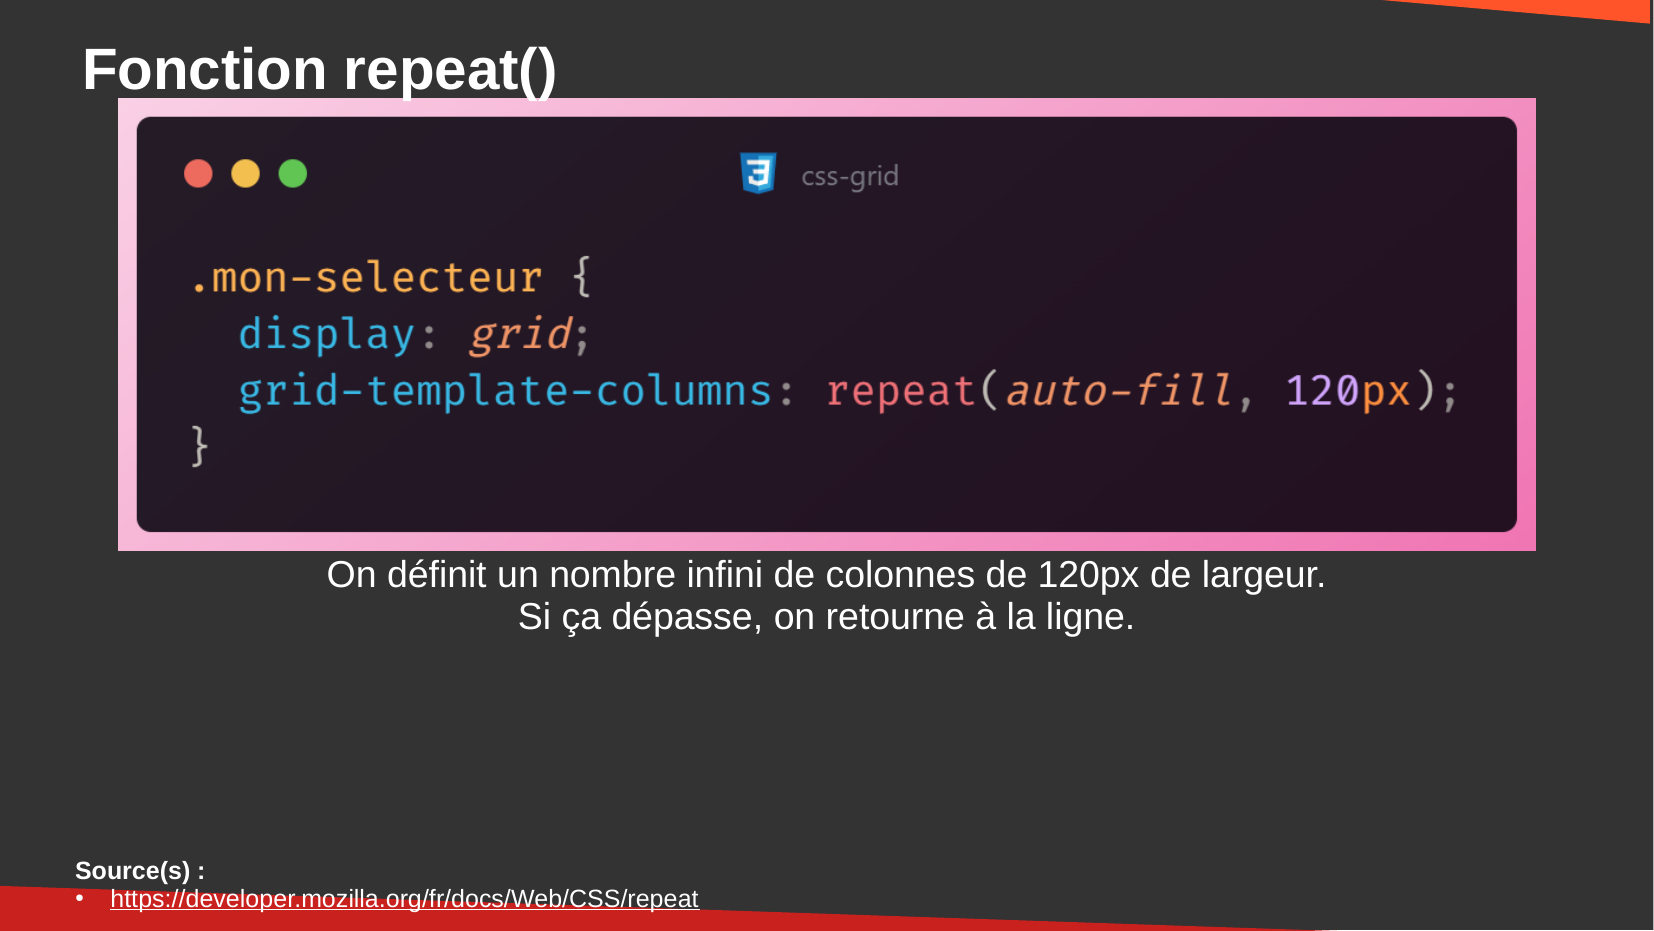

# Fonction repeat()
On définit un nombre infini de colonnes de 120px de largeur.
Si ça dépasse, on retourne à la ligne.
Source(s) :
https://developer.mozilla.org/fr/docs/Web/CSS/repeat